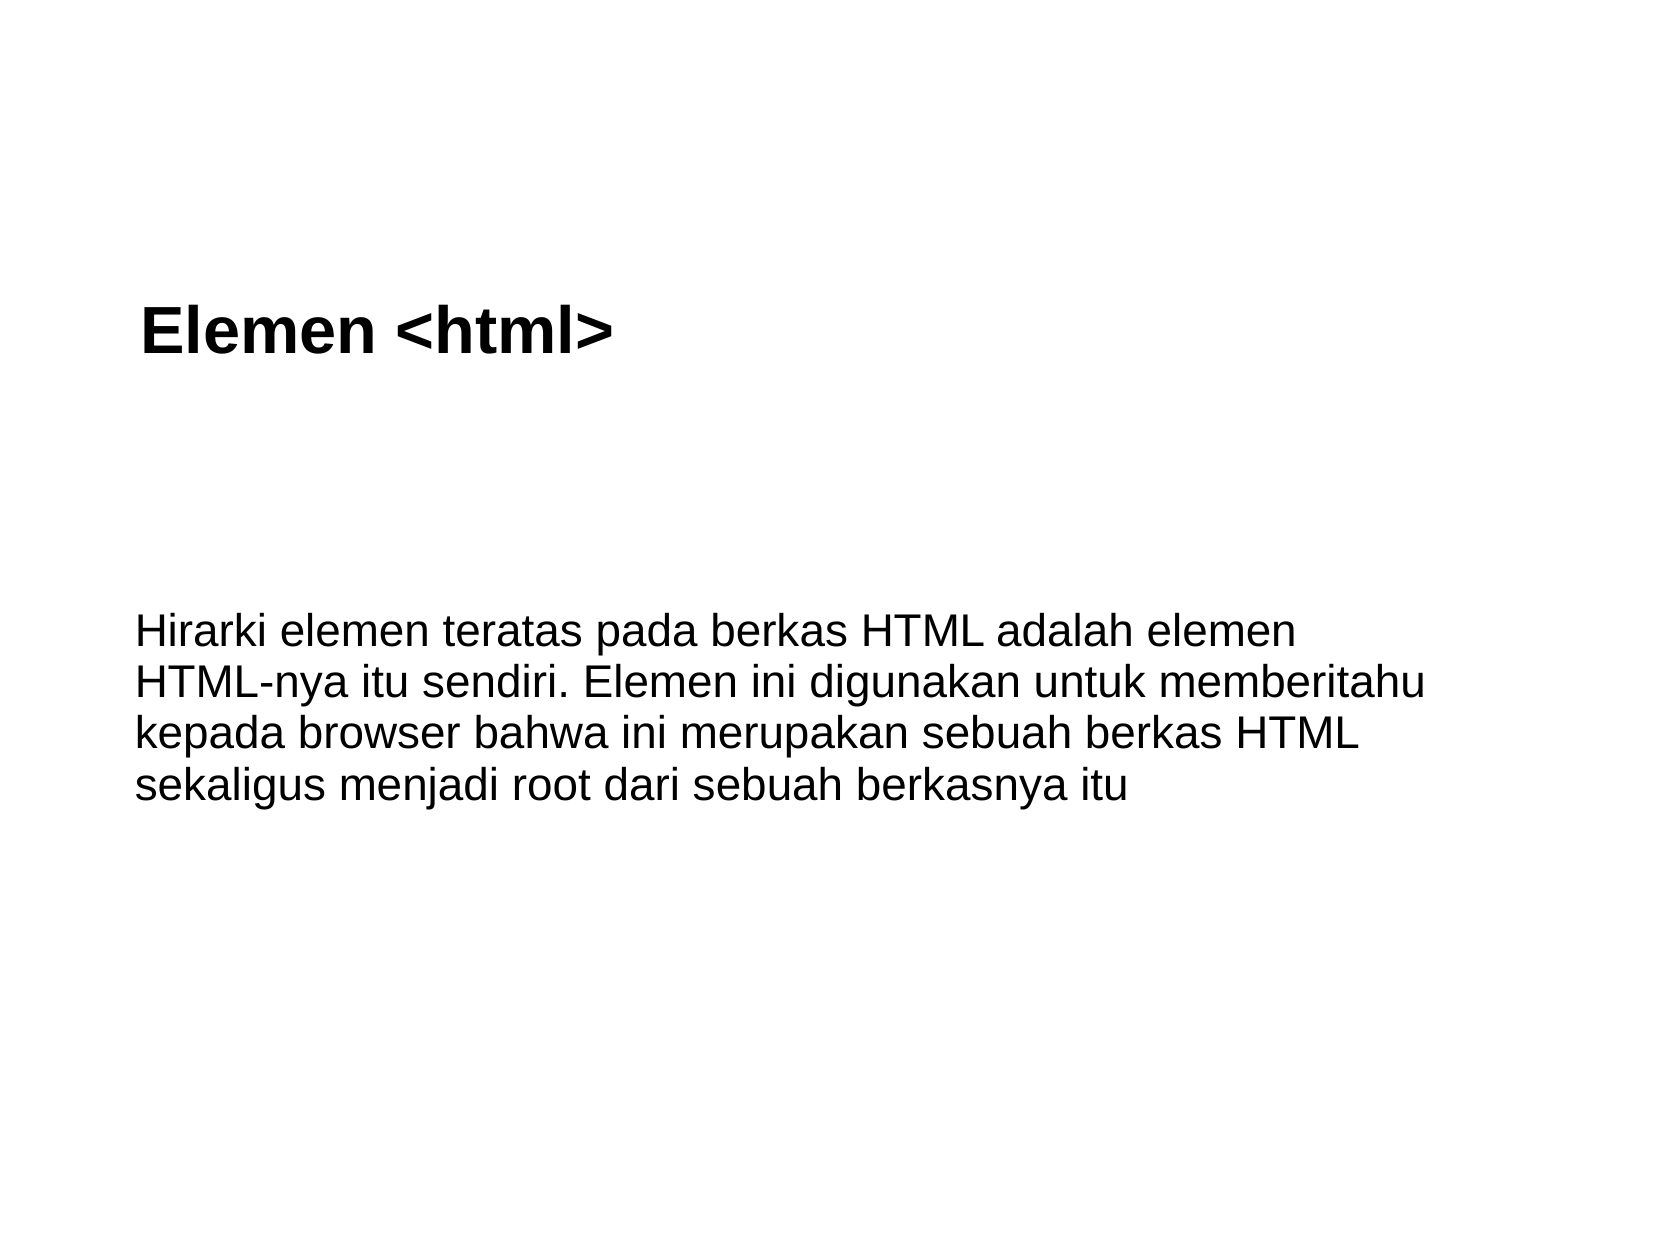

Elemen <html>
Hirarki elemen teratas pada berkas HTML adalah elemen HTML-nya itu sendiri. Elemen ini digunakan untuk memberitahu kepada browser bahwa ini merupakan sebuah berkas HTML sekaligus menjadi root dari sebuah berkasnya itu